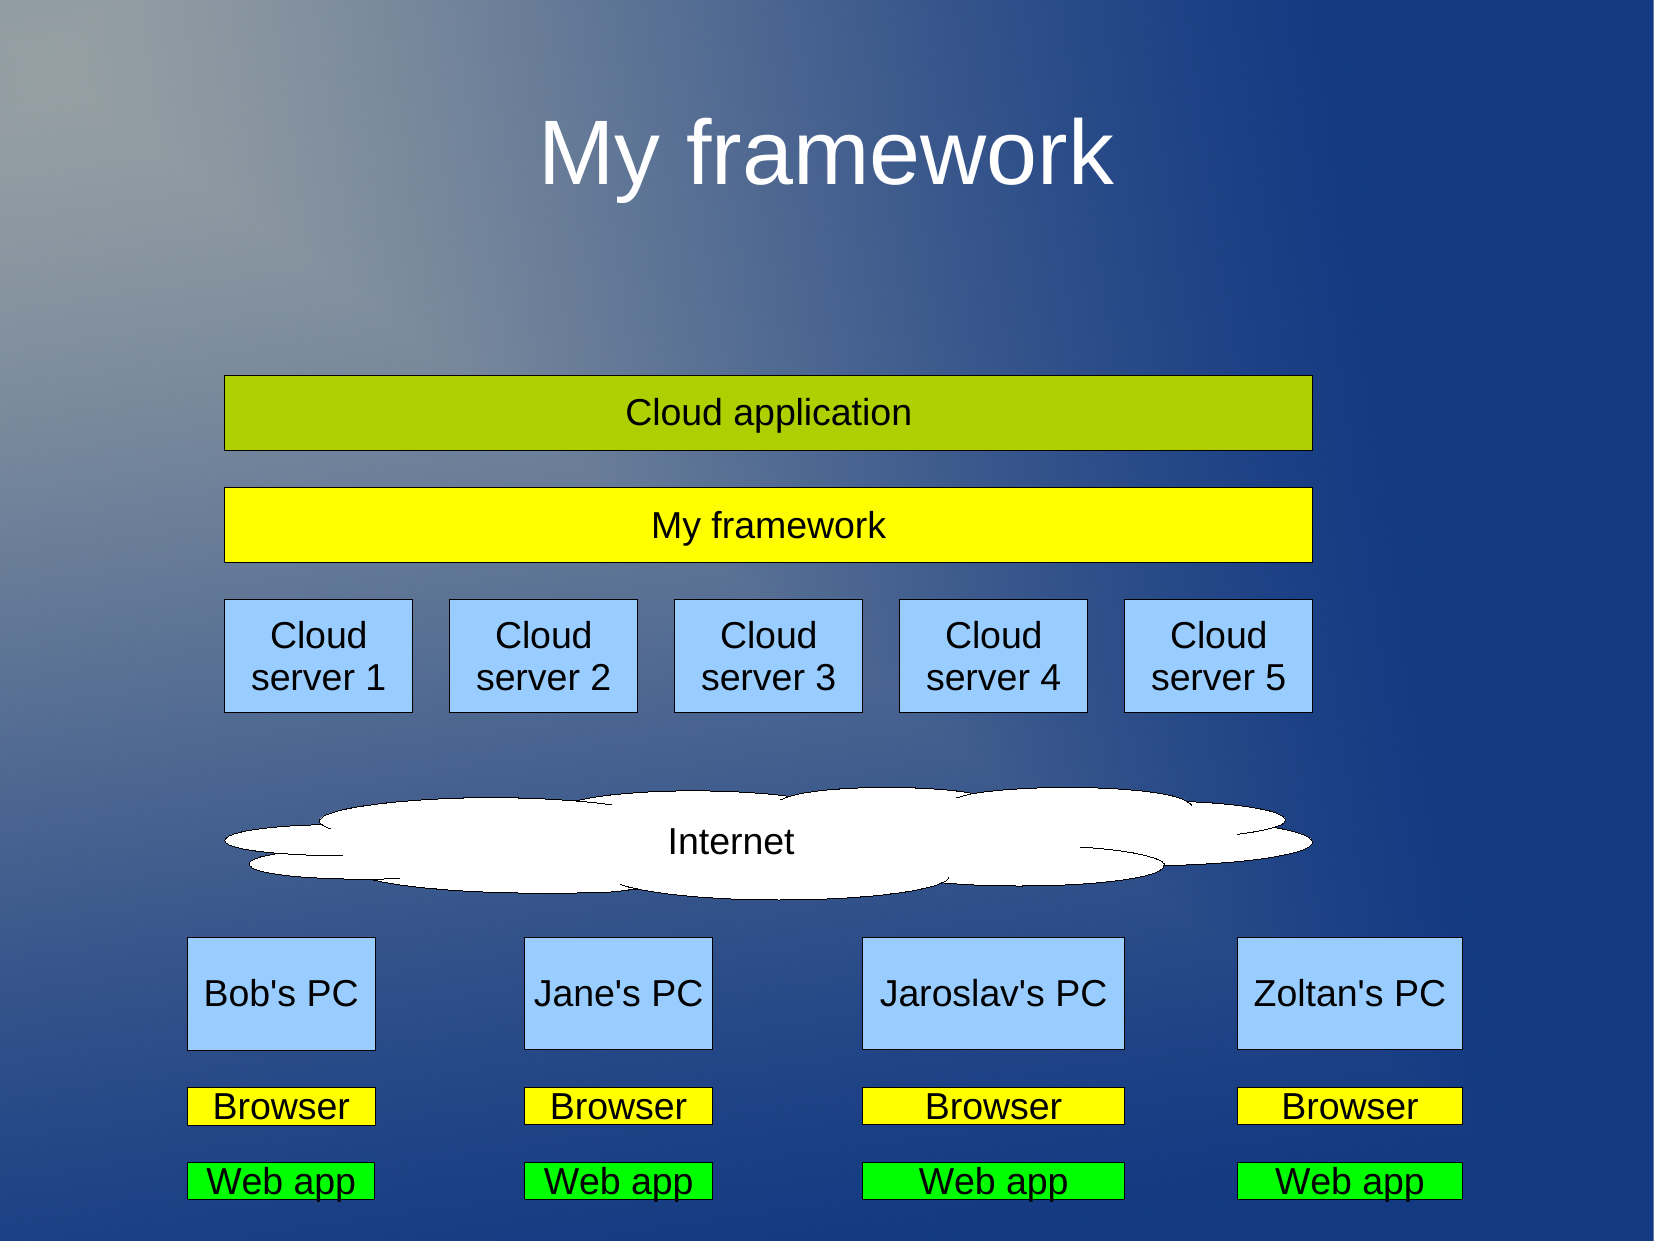

# My framework
Cloud application
My framework
Cloud
server 1
Cloud
server 2
Cloud
server 3
Cloud
server 4
Cloud
server 5
Internet
Bob's PC
Jane's PC
Jaroslav's PC
Zoltan's PC
Bob's PC
Browser
Browser
Browser
Browser
Web app
Web app
Web app
Web app